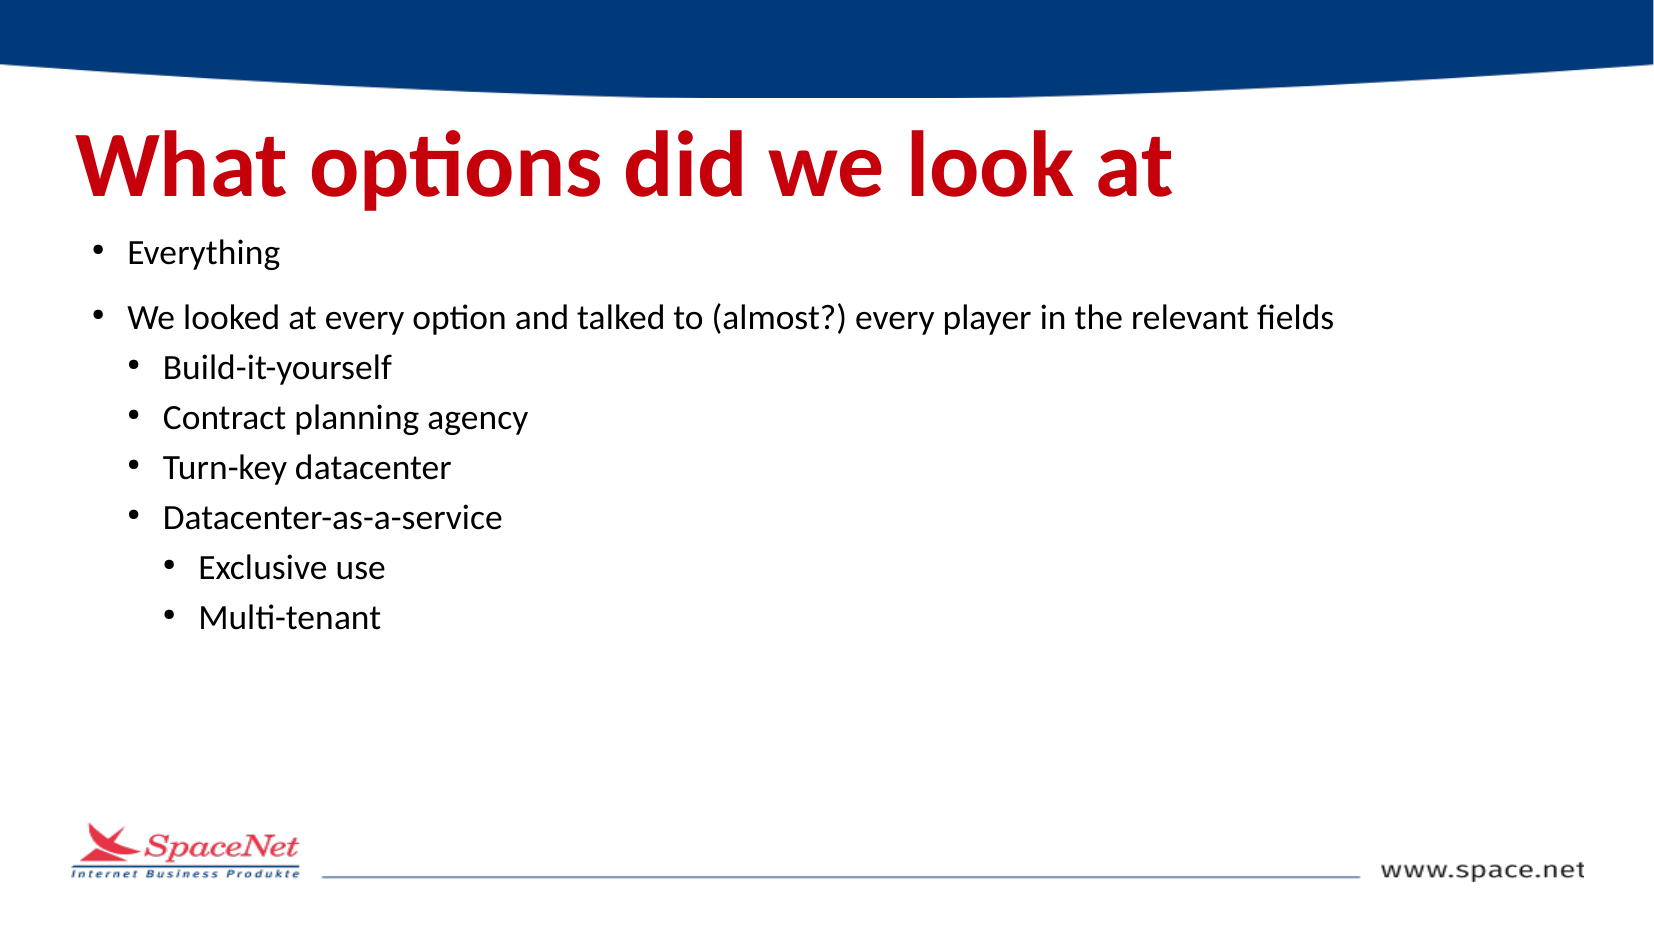

What options did we look at
Everything
We looked at every option and talked to (almost?) every player in the relevant fields
Build-it-yourself
Contract planning agency
Turn-key datacenter
Datacenter-as-a-service
Exclusive use
Multi-tenant